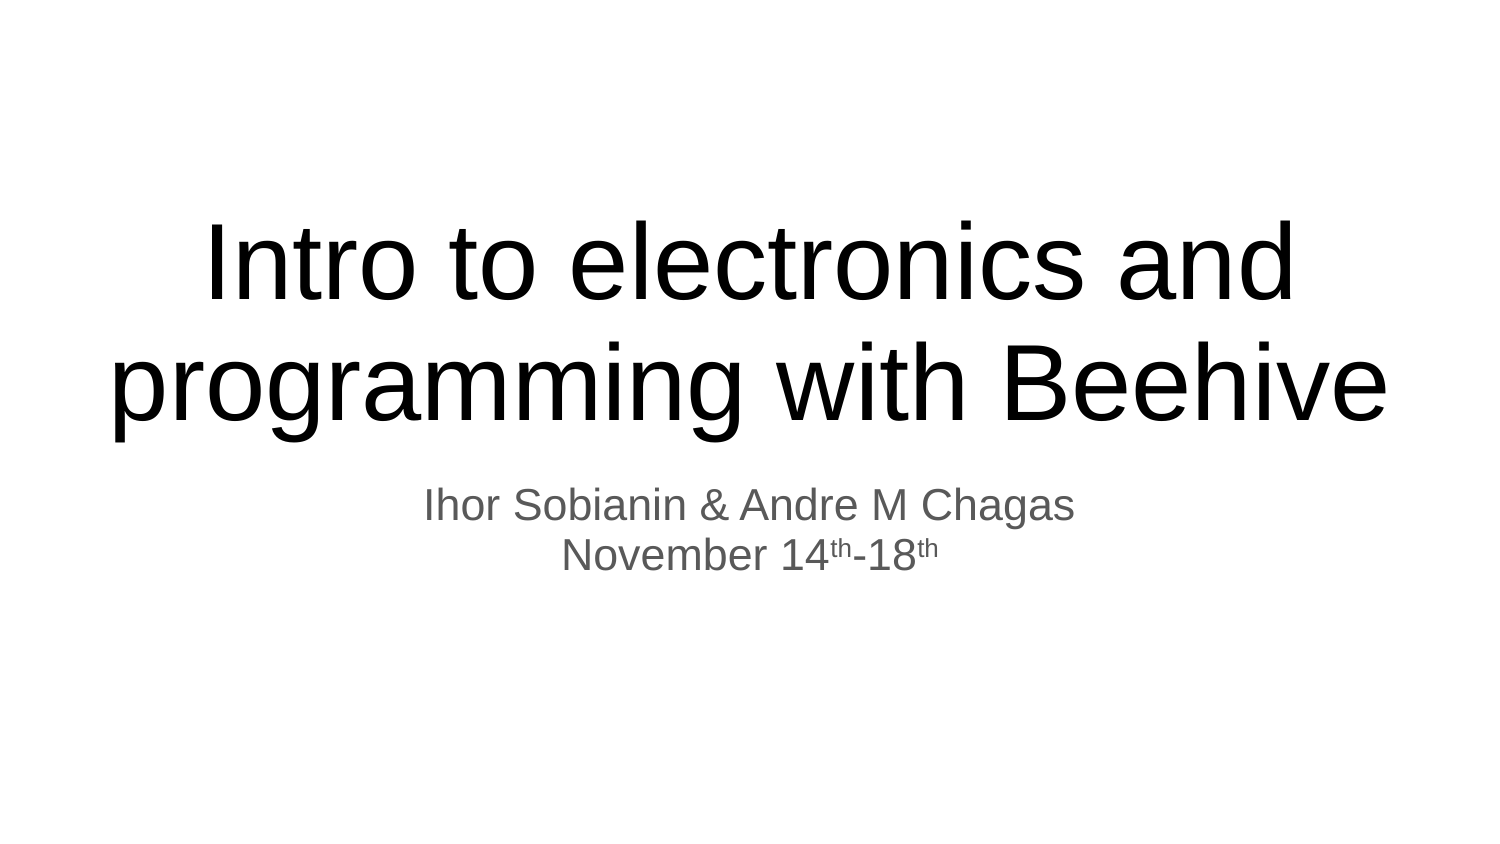

# Intro to electronics and programming with Beehive
Ihor Sobianin & Andre M Chagas
November 14th-18th